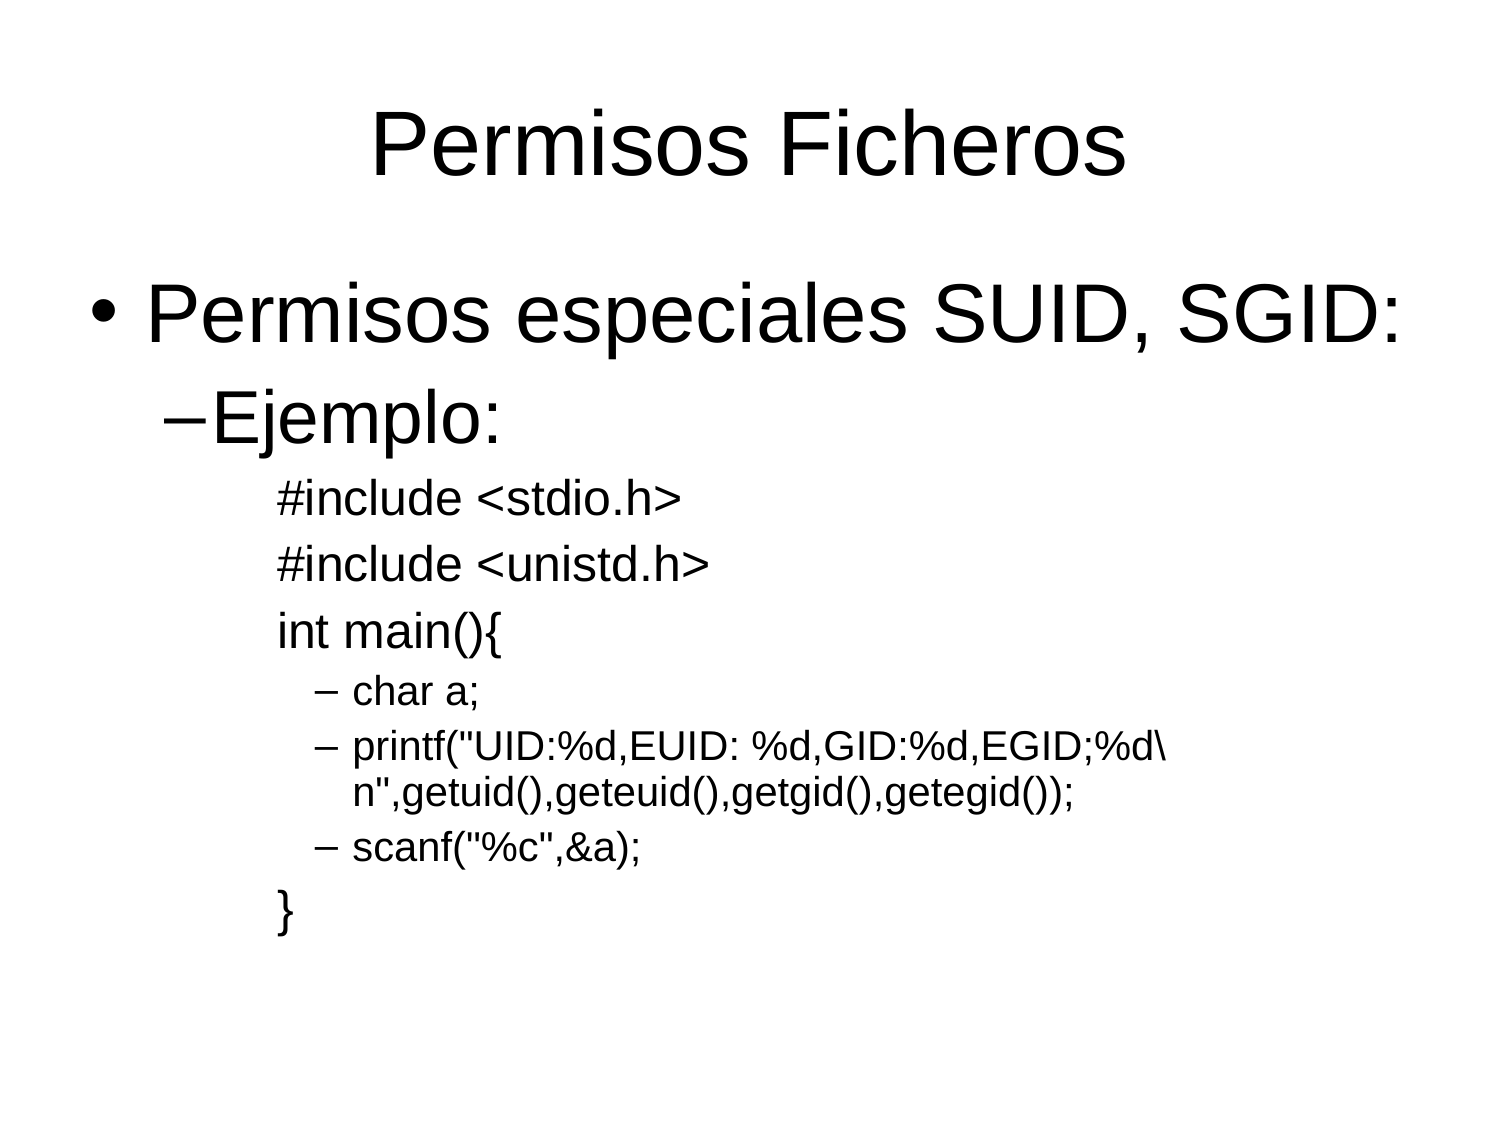

# Permisos Ficheros
Permisos especiales SUID, SGID:
Ejemplo:
#include <stdio.h>
#include <unistd.h>
int main(){
char a;
printf("UID:%d,EUID: %d,GID:%d,EGID;%d\n",getuid(),geteuid(),getgid(),getegid());
scanf("%c",&a);
}